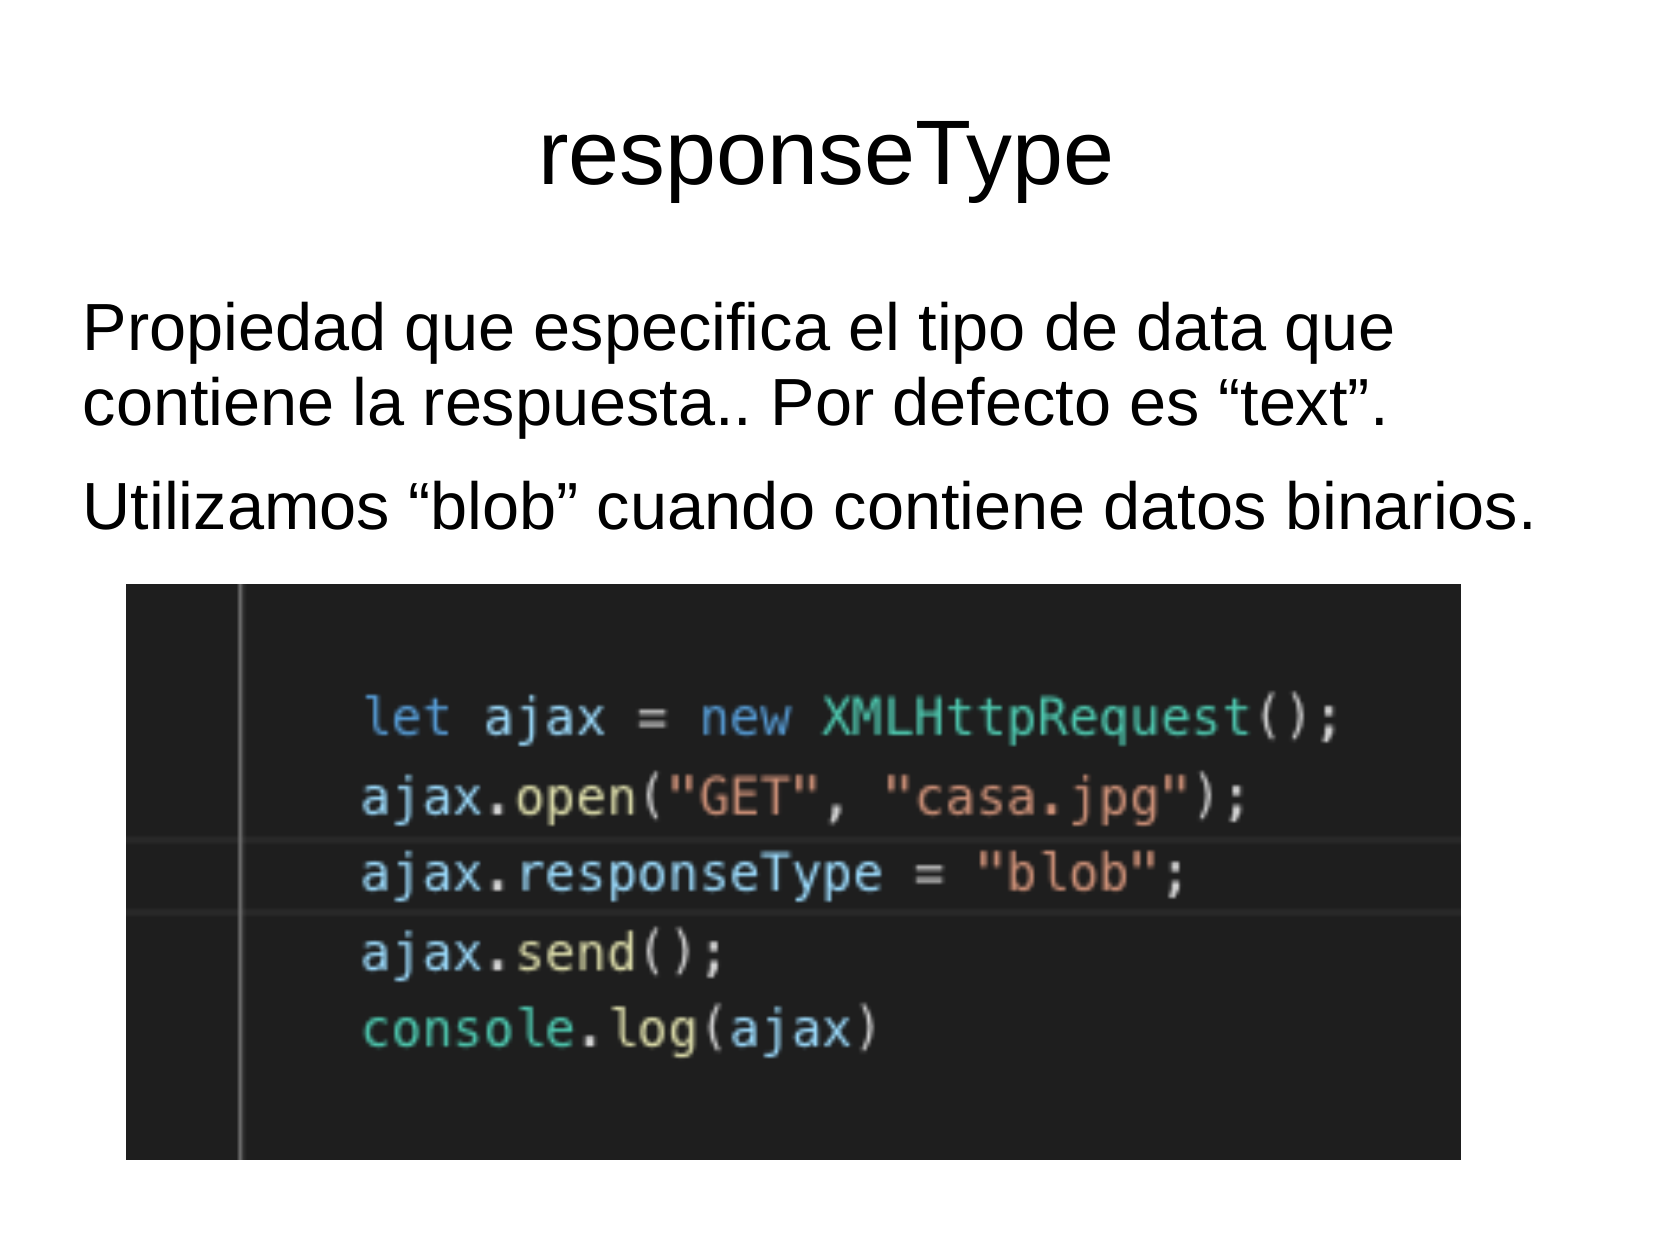

# responseType
Propiedad que especifica el tipo de data que contiene la respuesta.. Por defecto es “text”.
Utilizamos “blob” cuando contiene datos binarios.